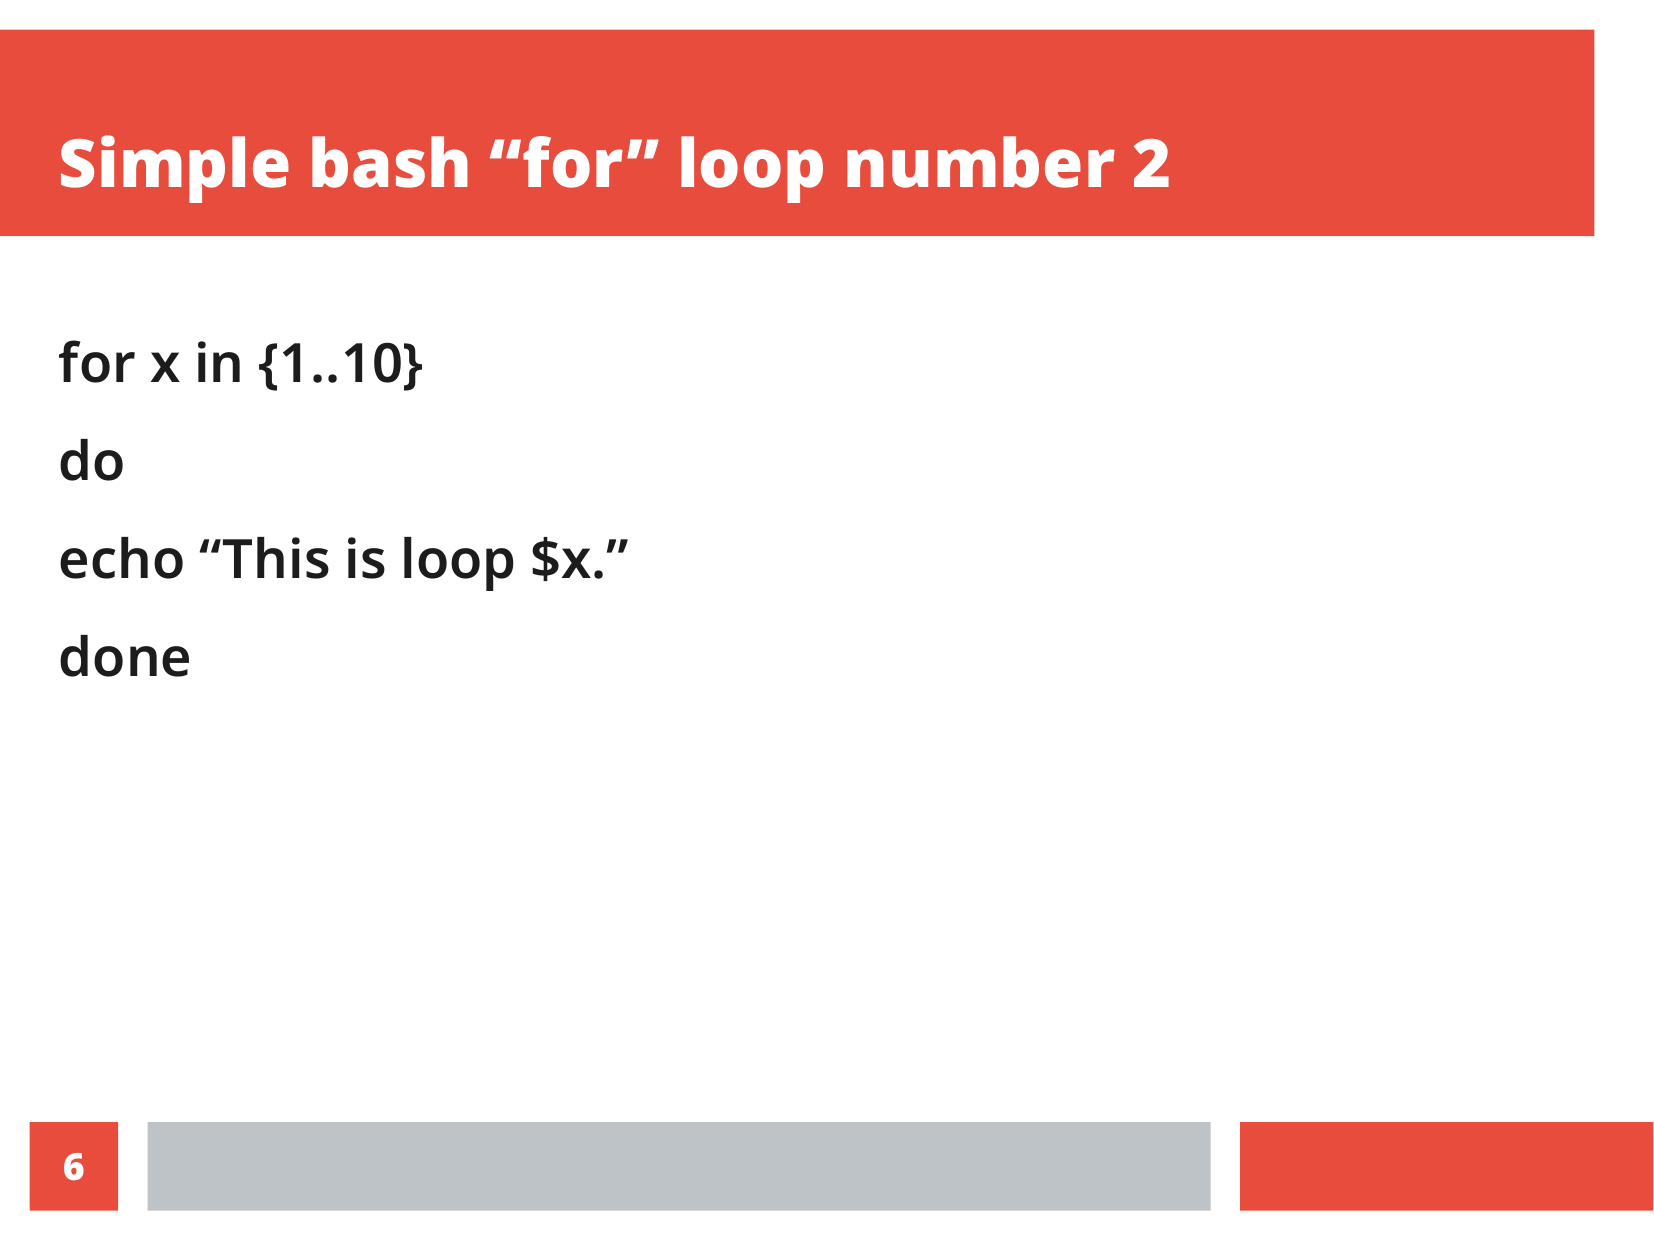

# Simple bash “for” loop number 2
for x in {1..10}
do
echo “This is loop $x.”
done
6